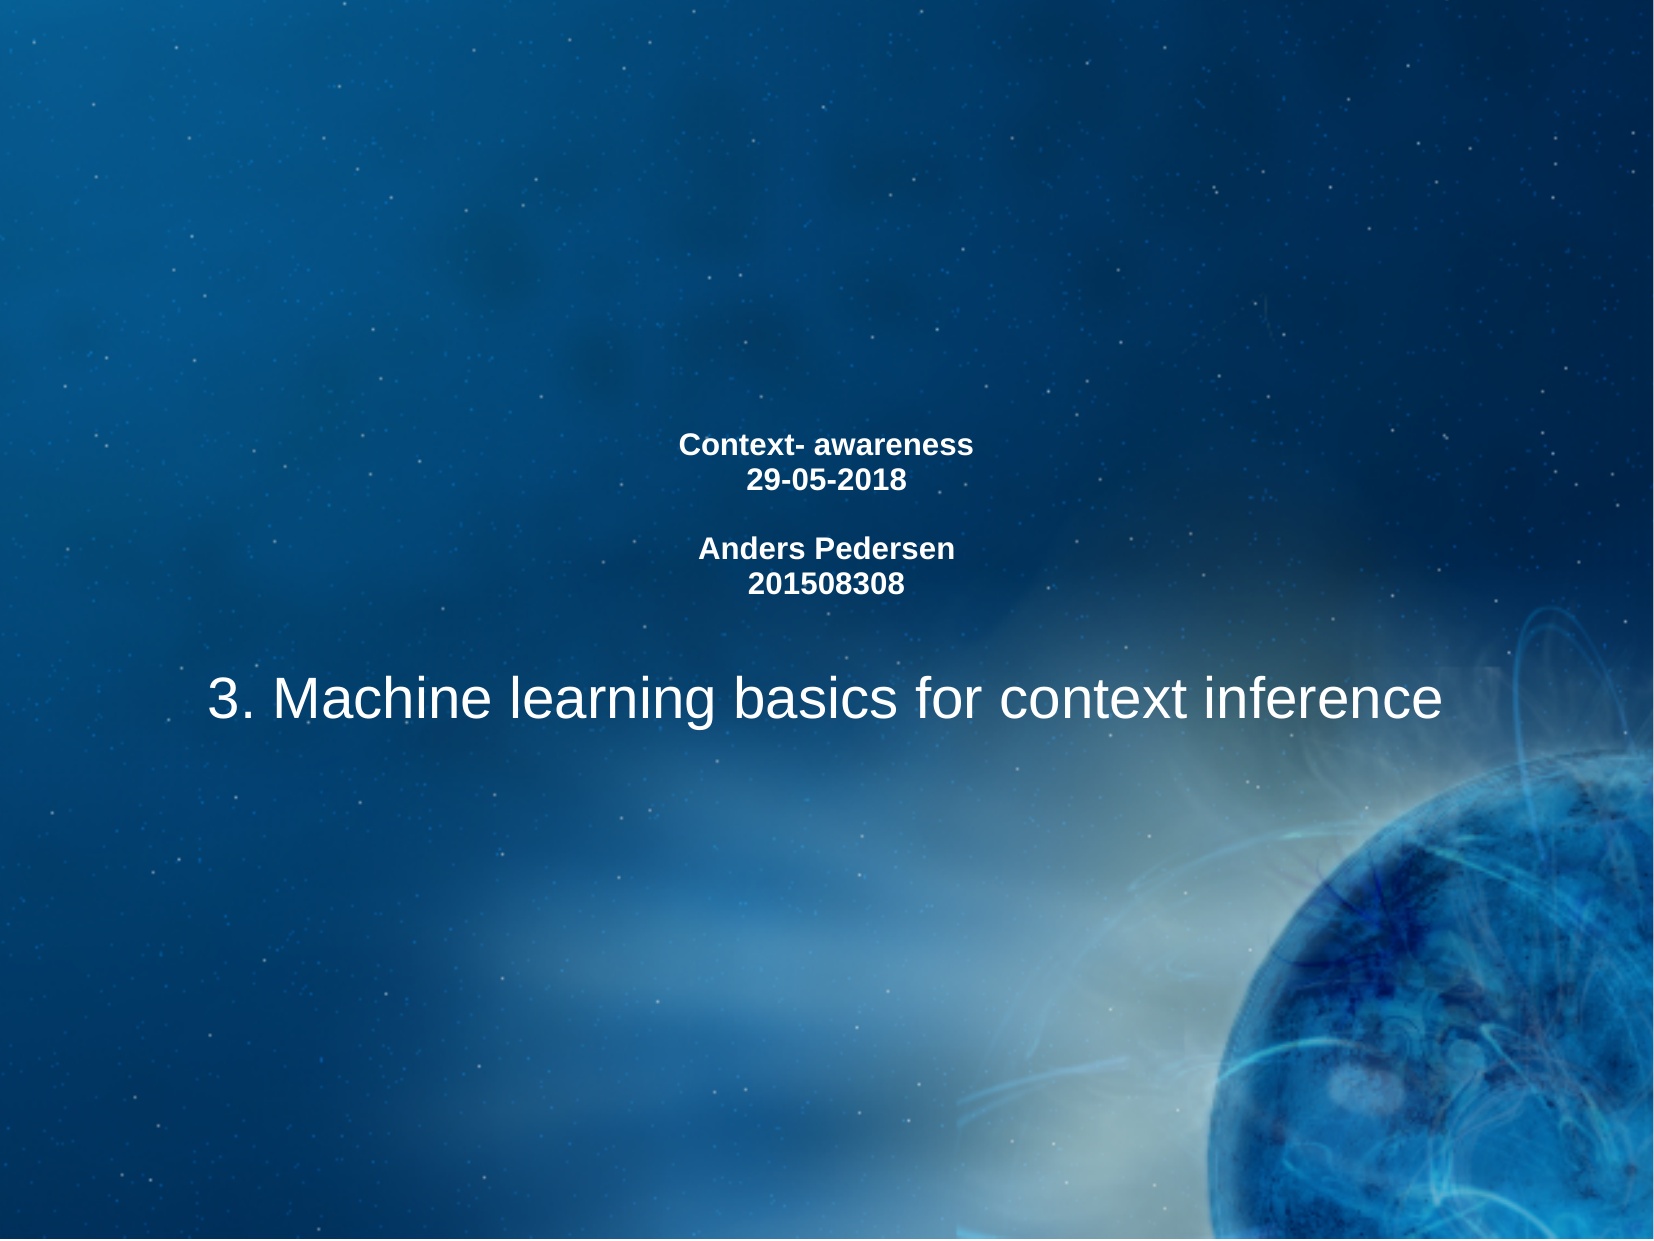

# Context- awareness 29-05-2018 Anders Pedersen 201508308 3. Machine learning basics for context inference